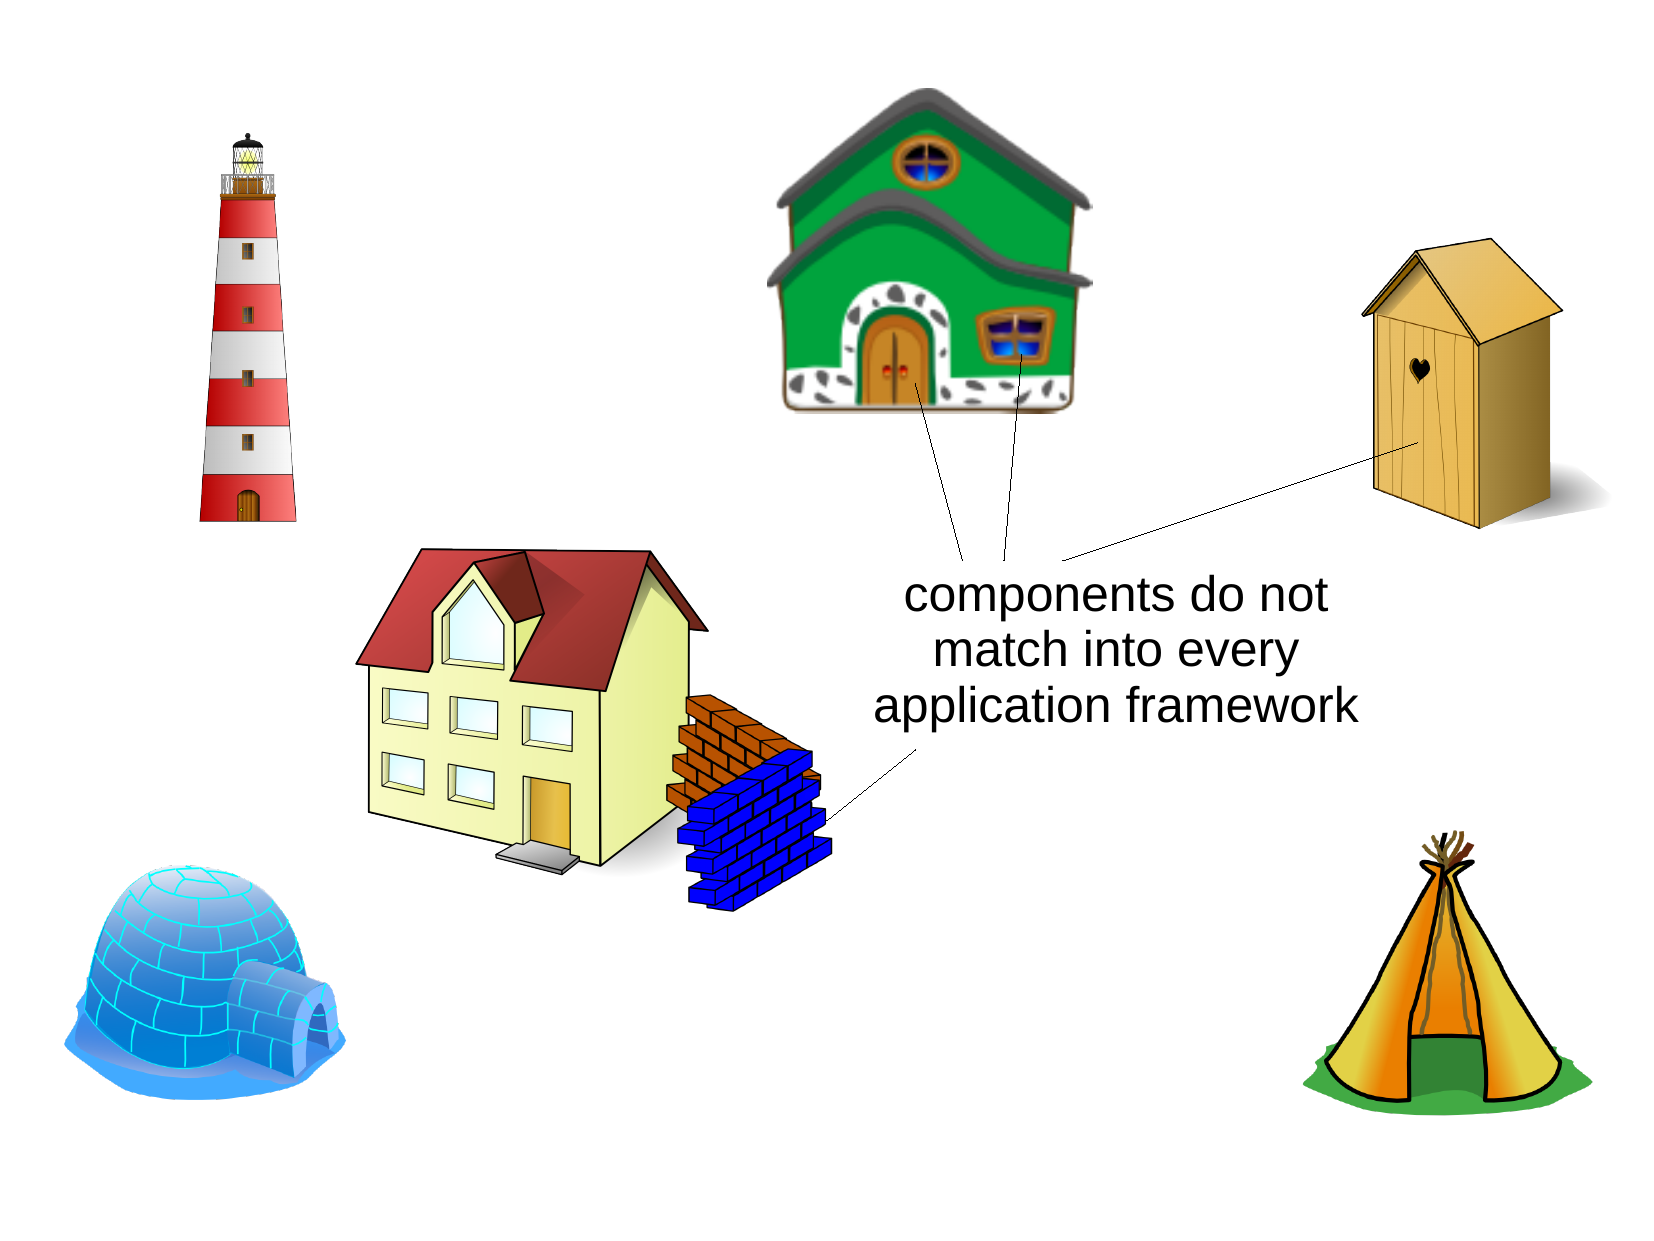

components do not
match into every
application framework